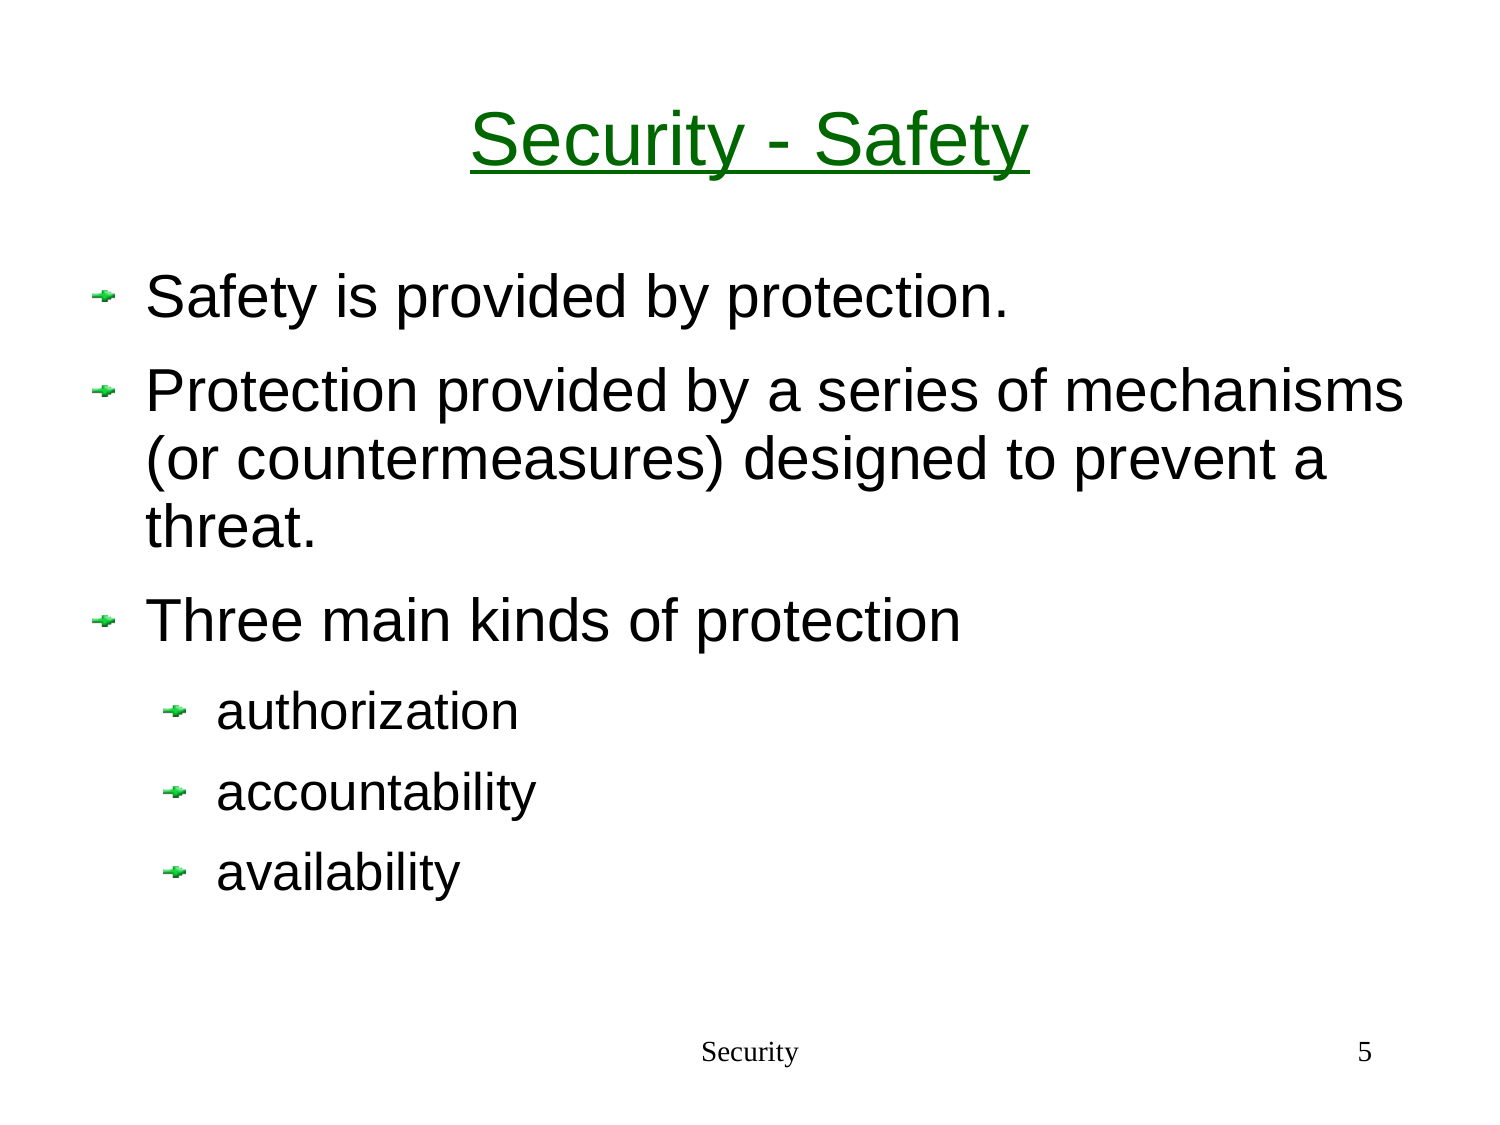

# Security - Safety
Safety is provided by protection.
Protection provided by a series of mechanisms (or countermeasures) designed to prevent a threat.
Three main kinds of protection
authorization
accountability
availability
Security